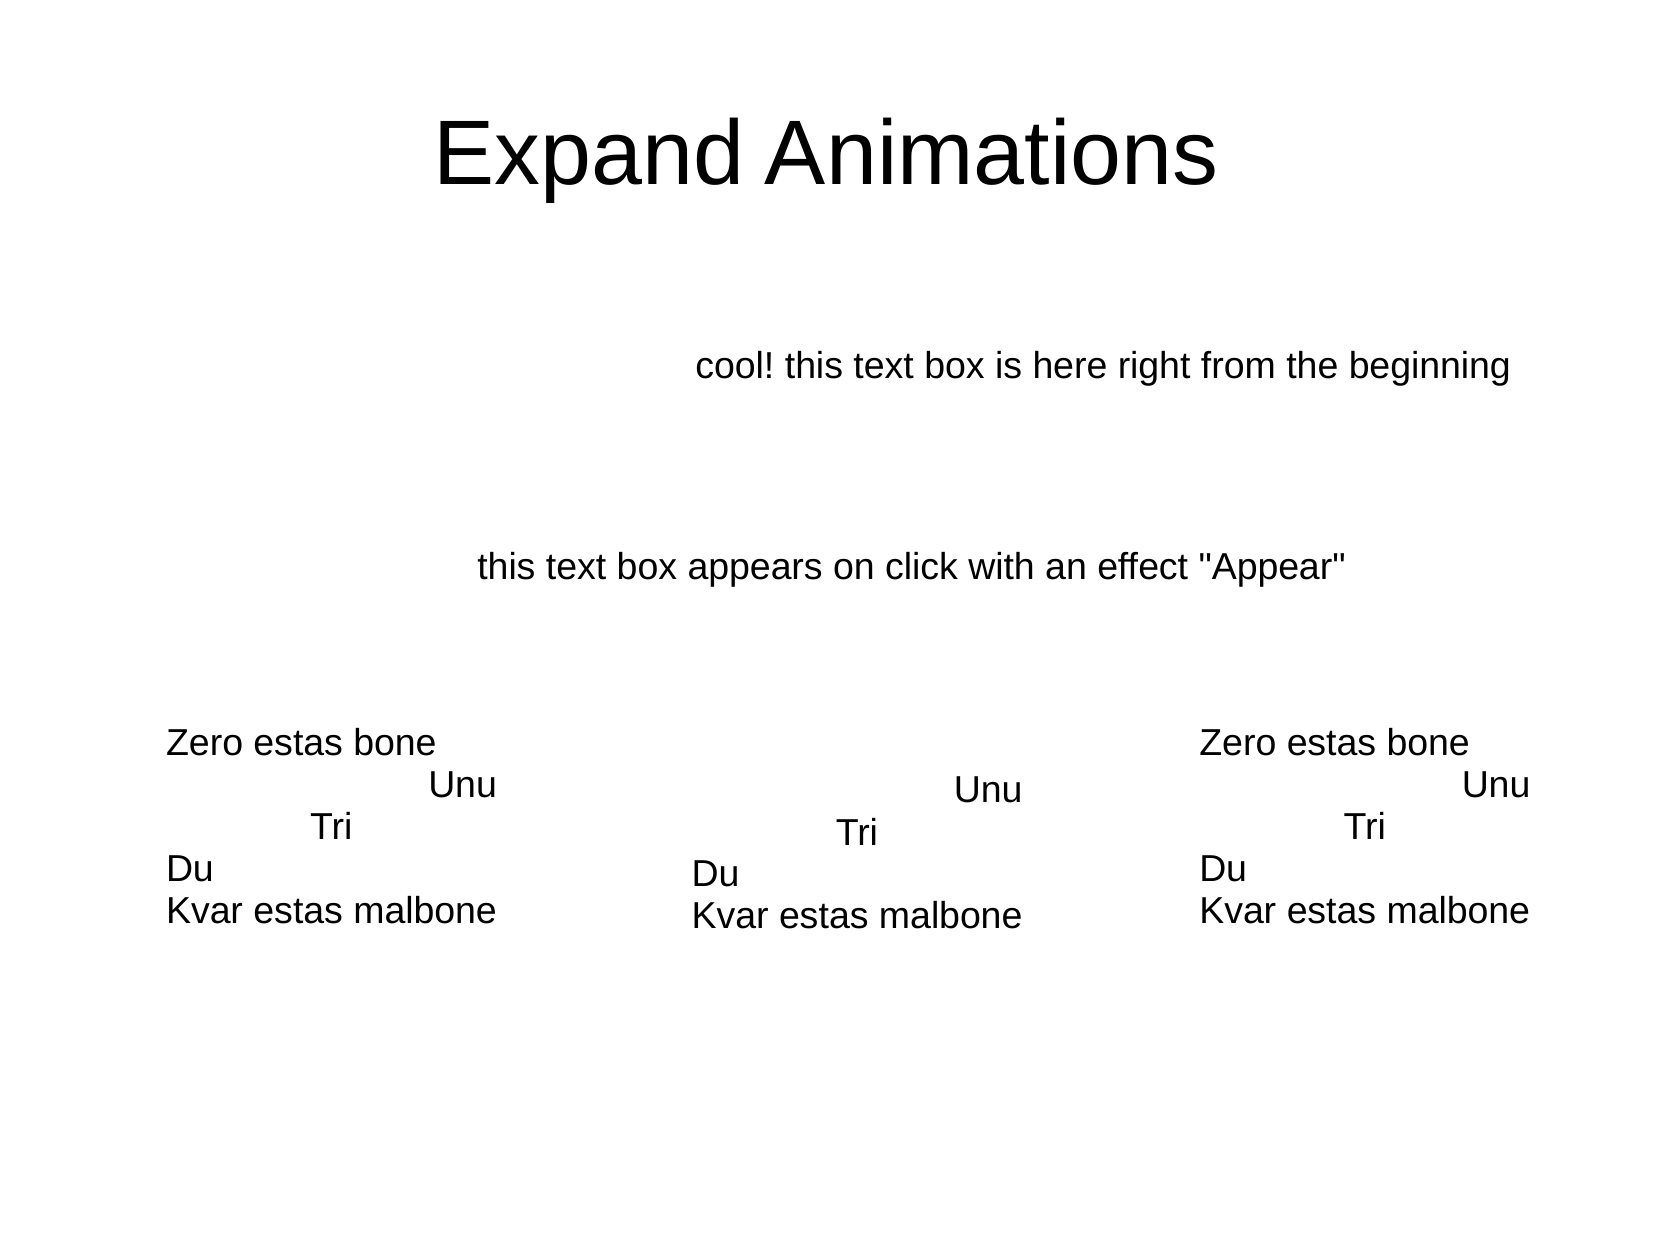

# Expand Animations
cool! this text box is here right from the beginning
this text box appears on click with an effect "Appear"
Zero estas bone
Unu
Tri
Du
Kvar estas malbone
Zero estas bone
Unu
Tri
Du
Kvar estas malbone
Unu
Tri
Du
Kvar estas malbone